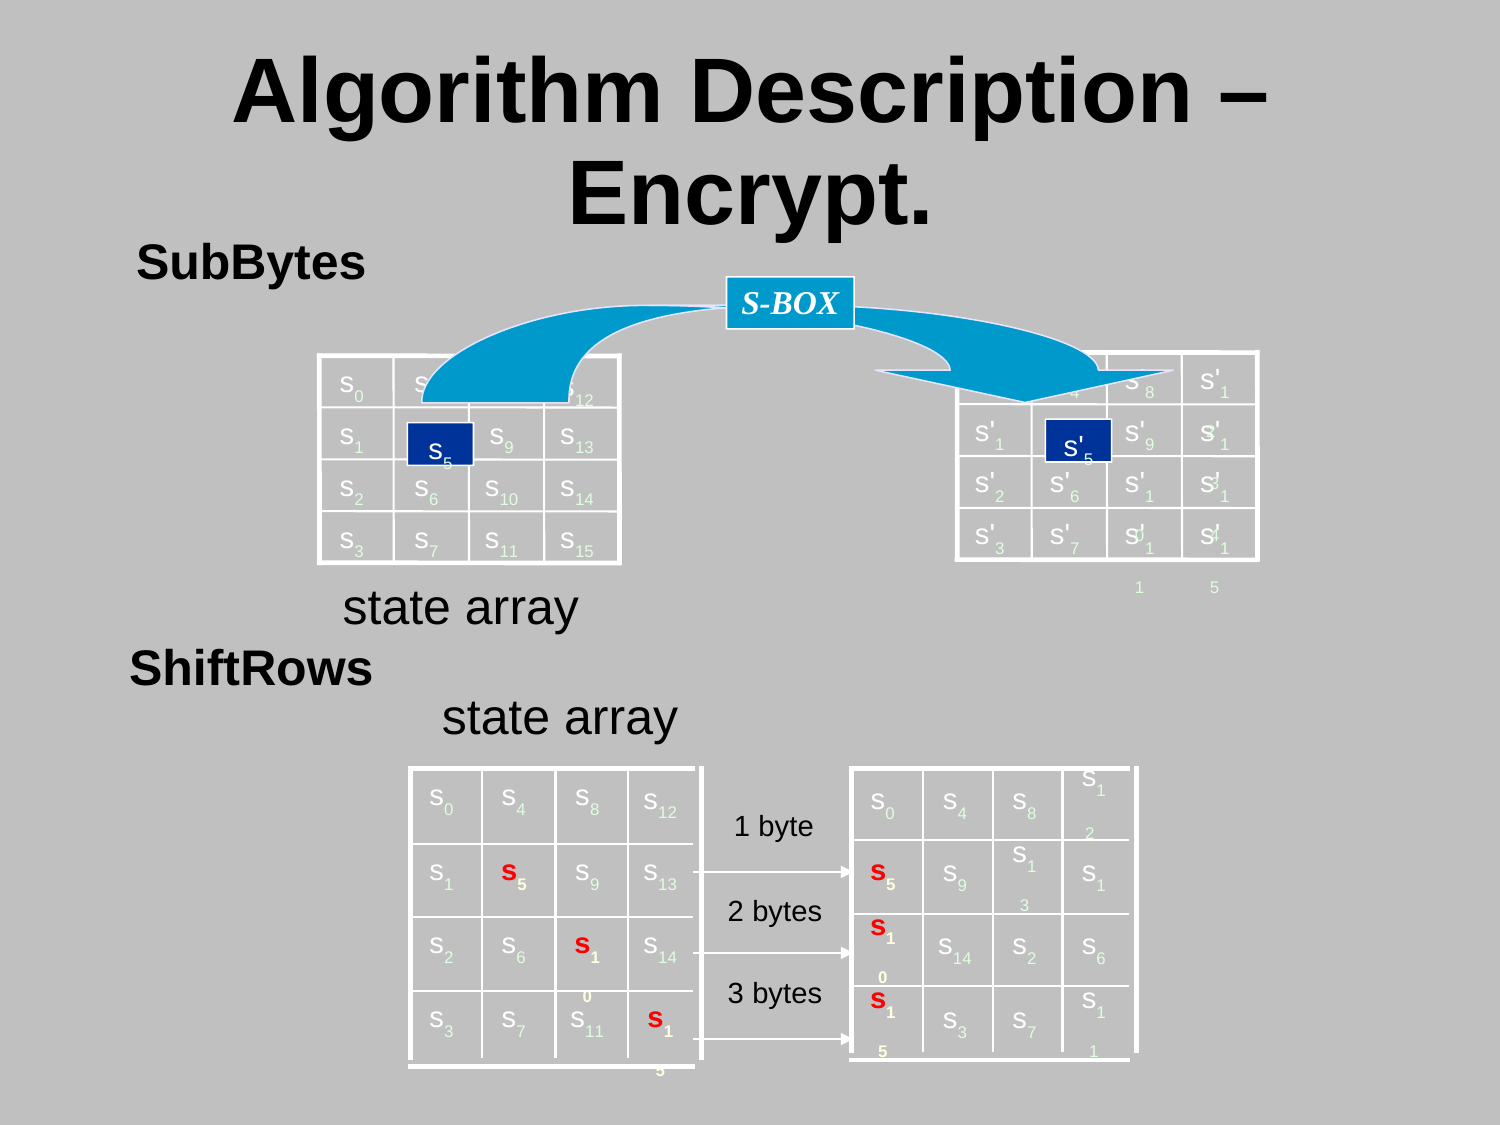

# Algorithm Description – Encrypt.
SubBytes
S-BOX
s'0
s'4
s'8
s'12
s0
s4
s8
s12
s'1
s'5
s'9
s'13
s1
s5
s9
s13
s'5
s5
s'2
s'6
s'10
s'14
s2
s6
s10
s14
s'3
s'7
s'11
s'15
s3
s7
s11
s15
state array
ShiftRows
state array
s12
s0
s4
s8
s13
s5
s9
s1
s10
s14
s2
s6
s15
s11
s3
s7
s0
s4
s8
s12
1 byte
s1
s5
s9
s13
2 bytes
s2
s6
s10
s14
3 bytes
s3
s7
s11
s15